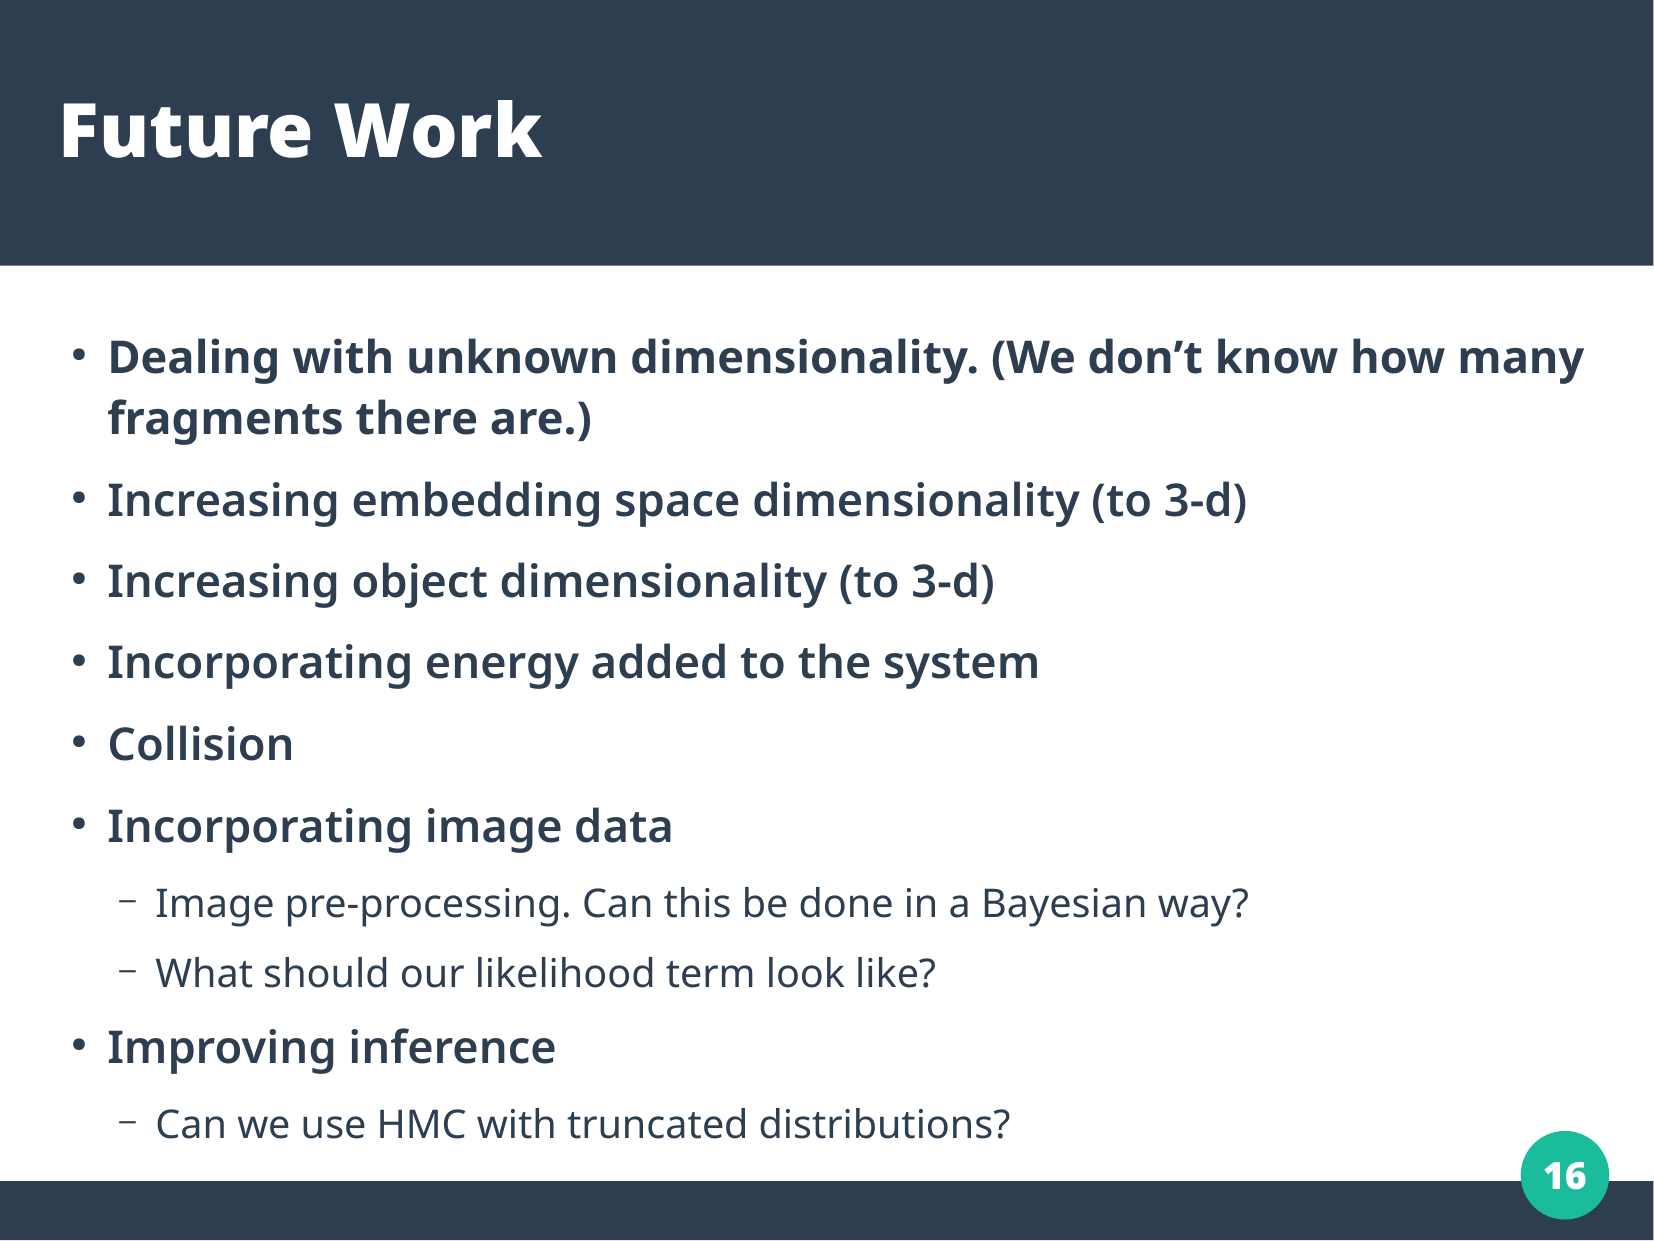

# Future Work
Dealing with unknown dimensionality. (We don’t know how many fragments there are.)
Increasing embedding space dimensionality (to 3-d)
Increasing object dimensionality (to 3-d)
Incorporating energy added to the system
Collision
Incorporating image data
Image pre-processing. Can this be done in a Bayesian way?
What should our likelihood term look like?
Improving inference
Can we use HMC with truncated distributions?
16